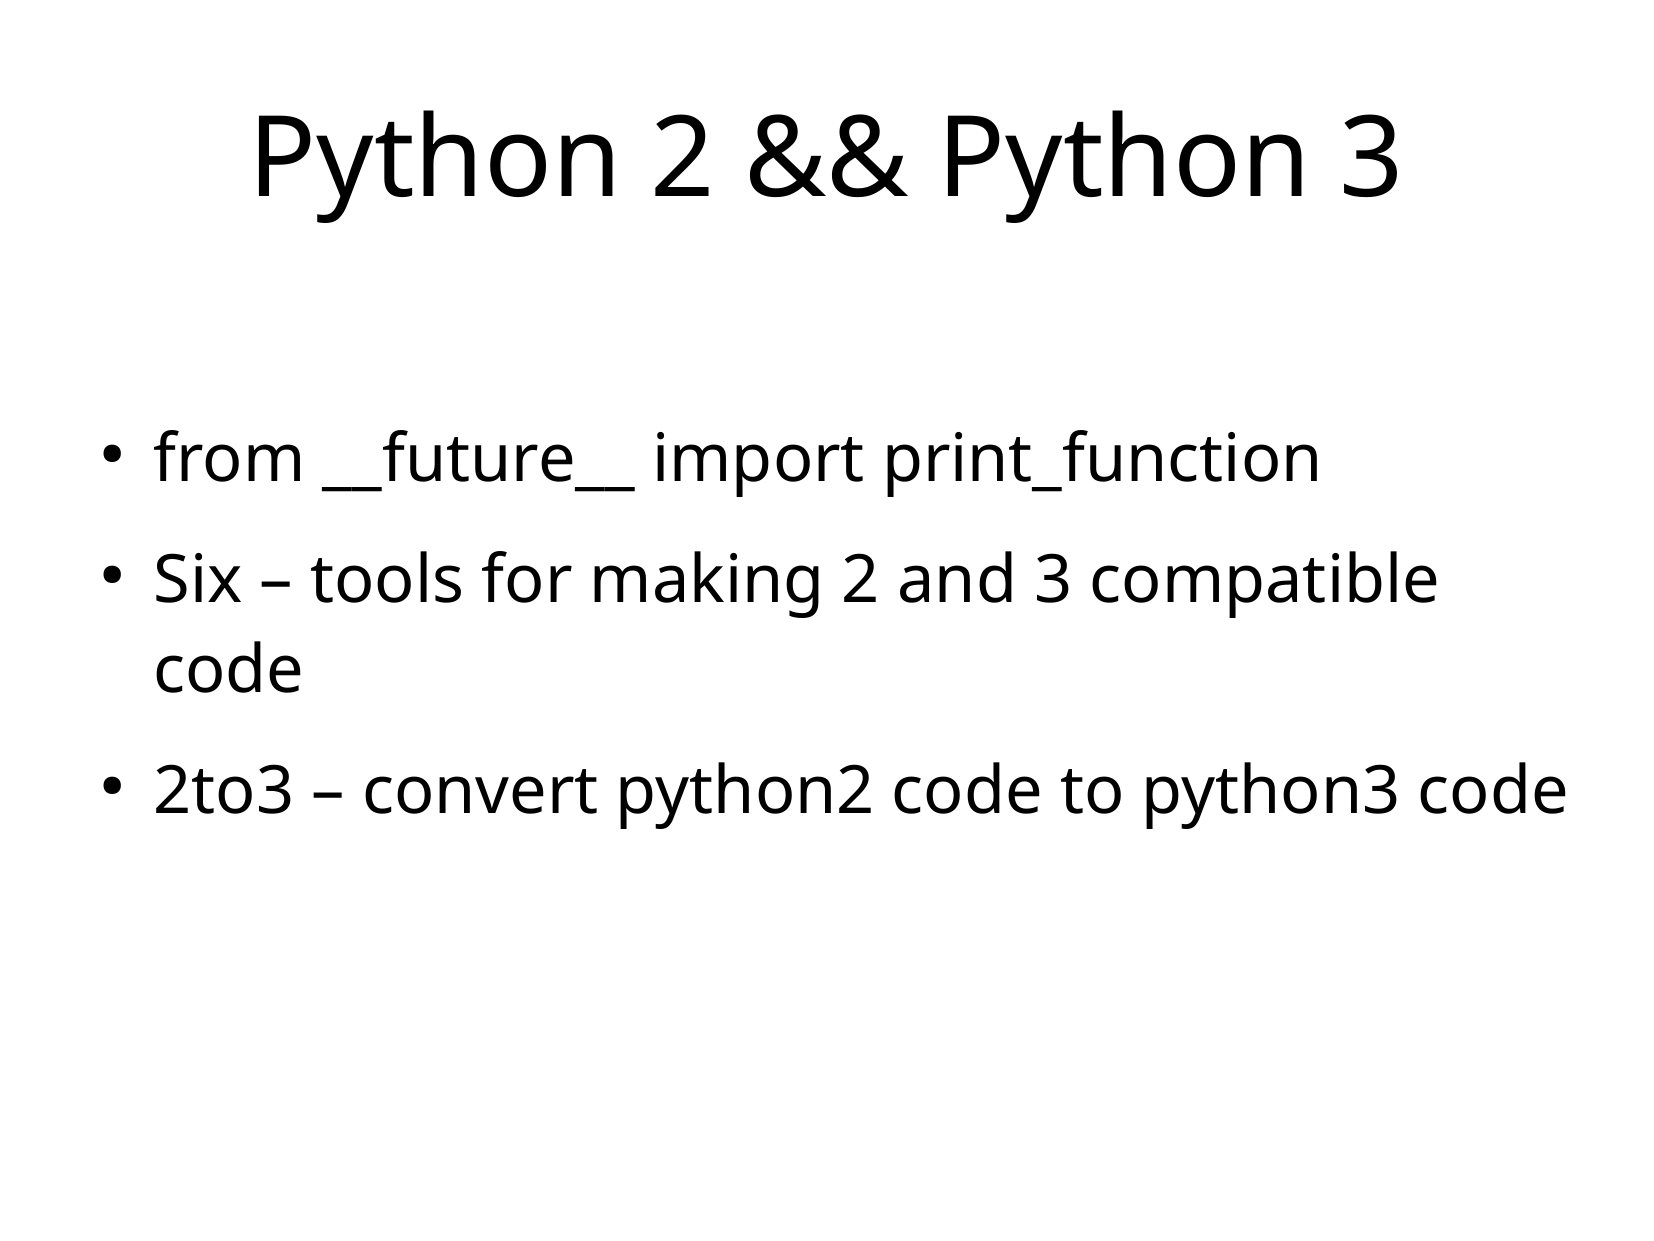

# Python 2 && Python 3
from __future__ import print_function
Six – tools for making 2 and 3 compatible code
2to3 – convert python2 code to python3 code